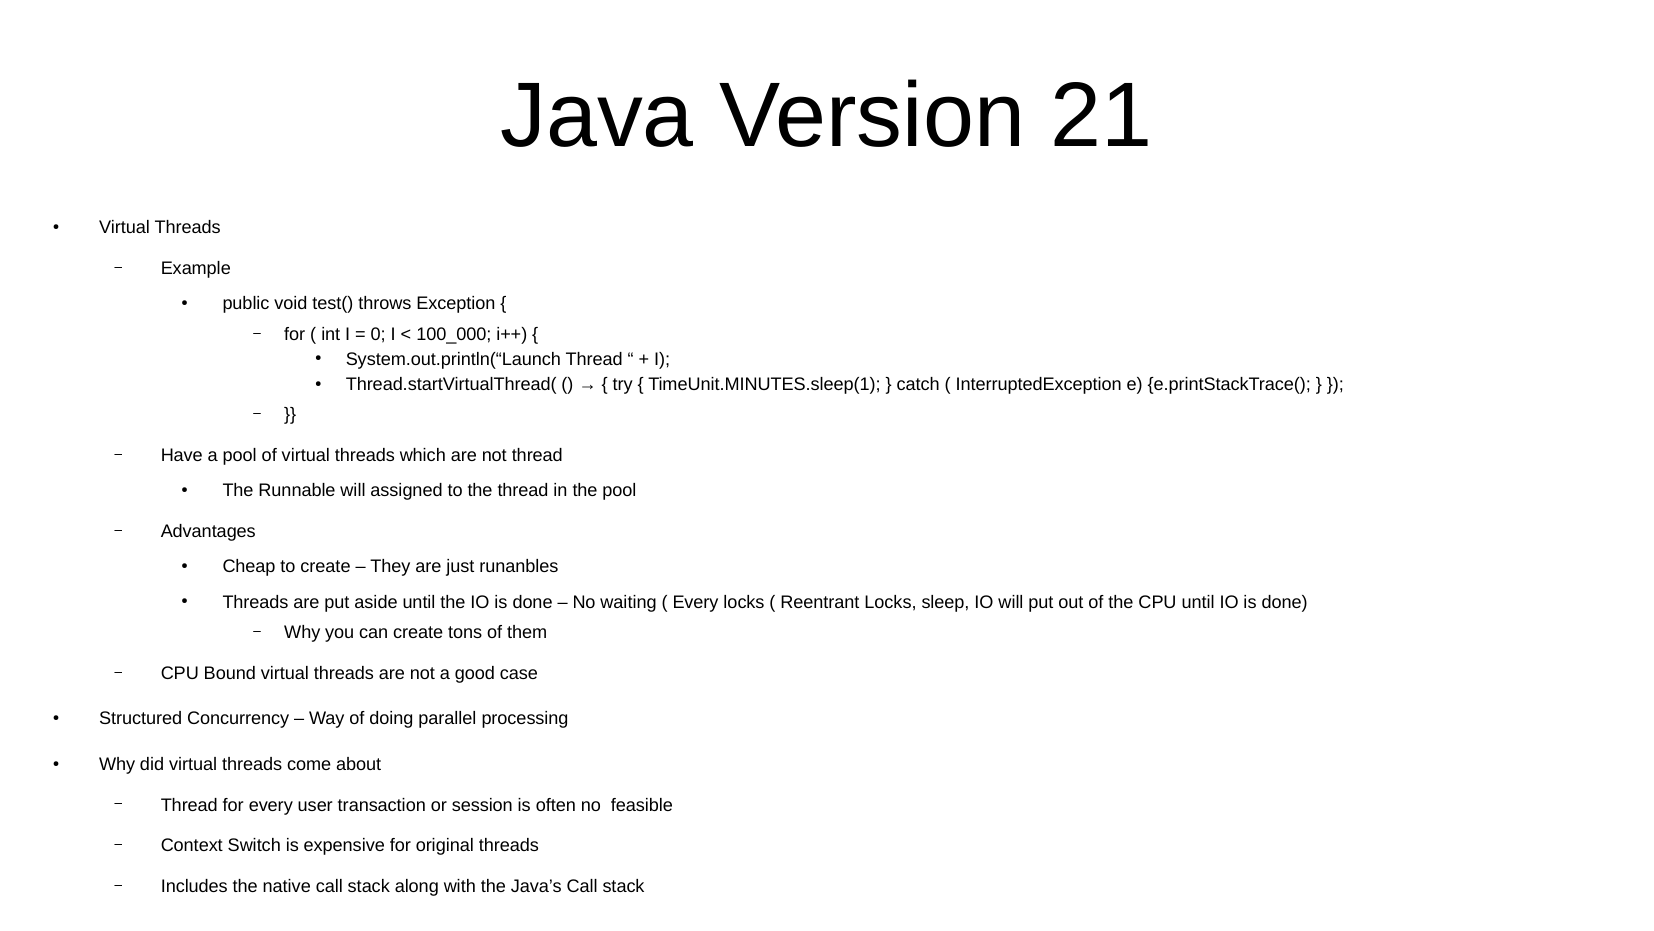

# Java Version 21
Virtual Threads
Example
public void test() throws Exception {
for ( int I = 0; I < 100_000; i++) {
System.out.println(“Launch Thread “ + I);
Thread.startVirtualThread( () → { try { TimeUnit.MINUTES.sleep(1); } catch ( InterruptedException e) {e.printStackTrace(); } });
}}
Have a pool of virtual threads which are not thread
The Runnable will assigned to the thread in the pool
Advantages
Cheap to create – They are just runanbles
Threads are put aside until the IO is done – No waiting ( Every locks ( Reentrant Locks, sleep, IO will put out of the CPU until IO is done)
Why you can create tons of them
CPU Bound virtual threads are not a good case
Structured Concurrency – Way of doing parallel processing
Why did virtual threads come about
Thread for every user transaction or session is often no feasible
Context Switch is expensive for original threads
Includes the native call stack along with the Java’s Call stack